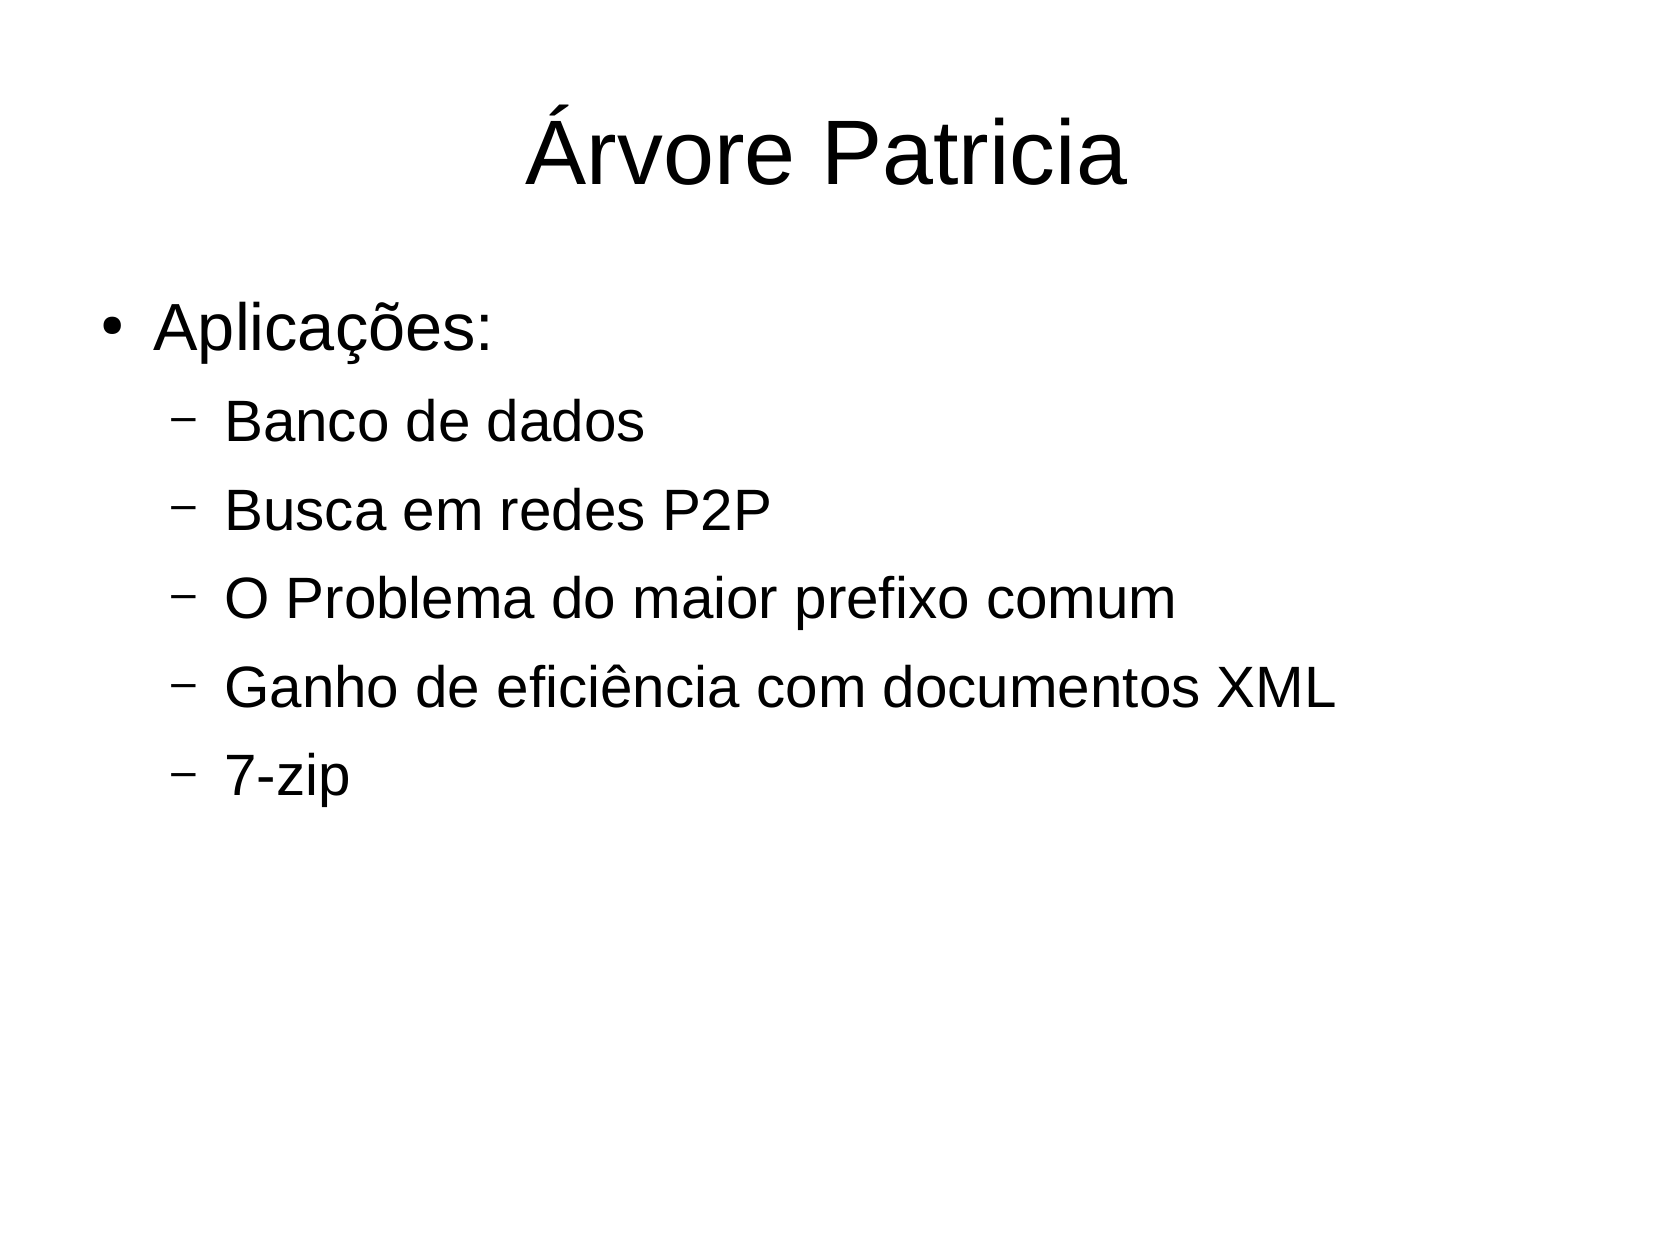

# Árvore Patricia
Aplicações:
Banco de dados
Busca em redes P2P
O Problema do maior prefixo comum
Ganho de eficiência com documentos XML
7-zip